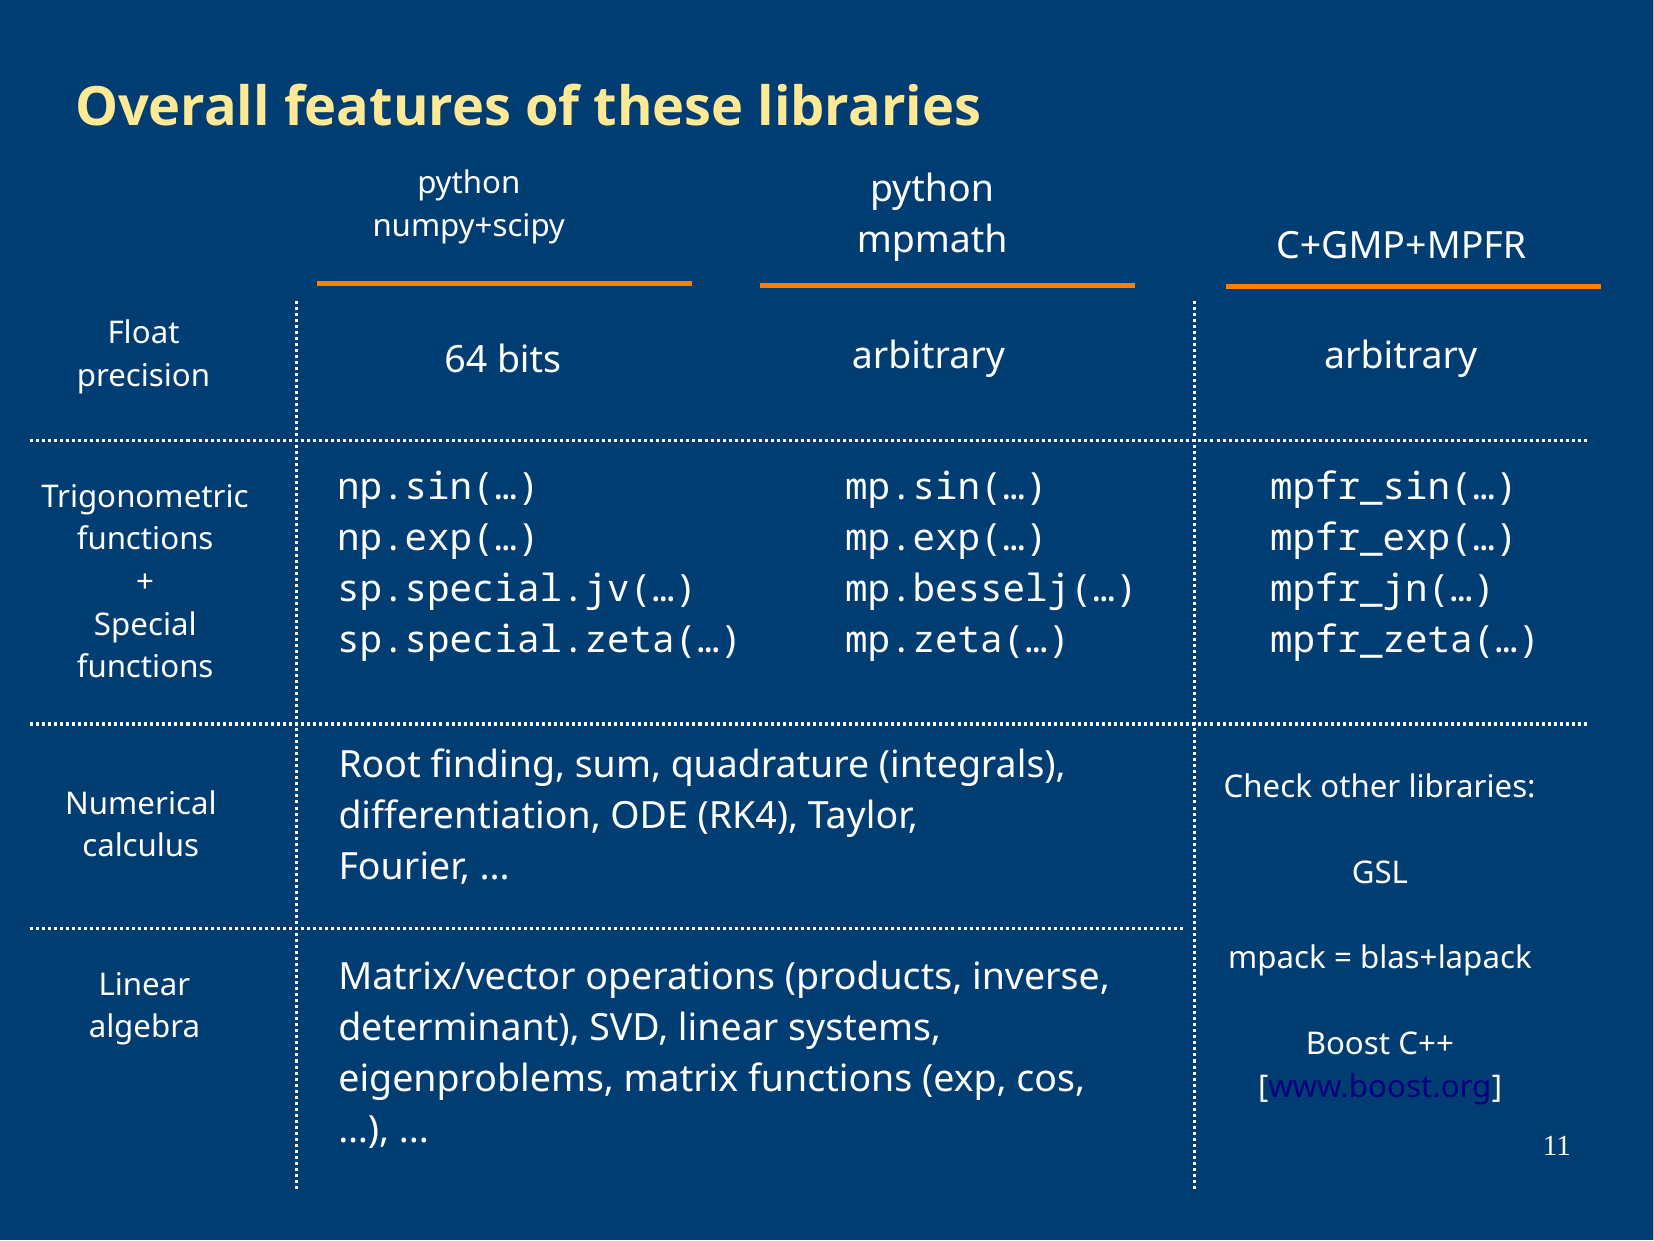

Overall features of these libraries
python
numpy+scipy
python
mpmath
C+GMP+MPFR
Float precision
arbitrary
arbitrary
64 bits
np.sin(…)
np.exp(…)
sp.special.jv(…)
sp.special.zeta(…)
mp.sin(…)
mp.exp(…)
mp.besselj(…)
mp.zeta(…)
mpfr_sin(…)
mpfr_exp(…)
mpfr_jn(…)
mpfr_zeta(…)
Trigonometric functions
+
Special functions
Root finding, sum, quadrature (integrals), differentiation, ODE (RK4), Taylor, Fourier, ...
Check other libraries:
GSL
mpack = blas+lapack
Boost C++
[www.boost.org]
Numerical calculus
Matrix/vector operations (products, inverse, determinant), SVD, linear systems, eigenproblems, matrix functions (exp, cos, …), ...
Linear algebra